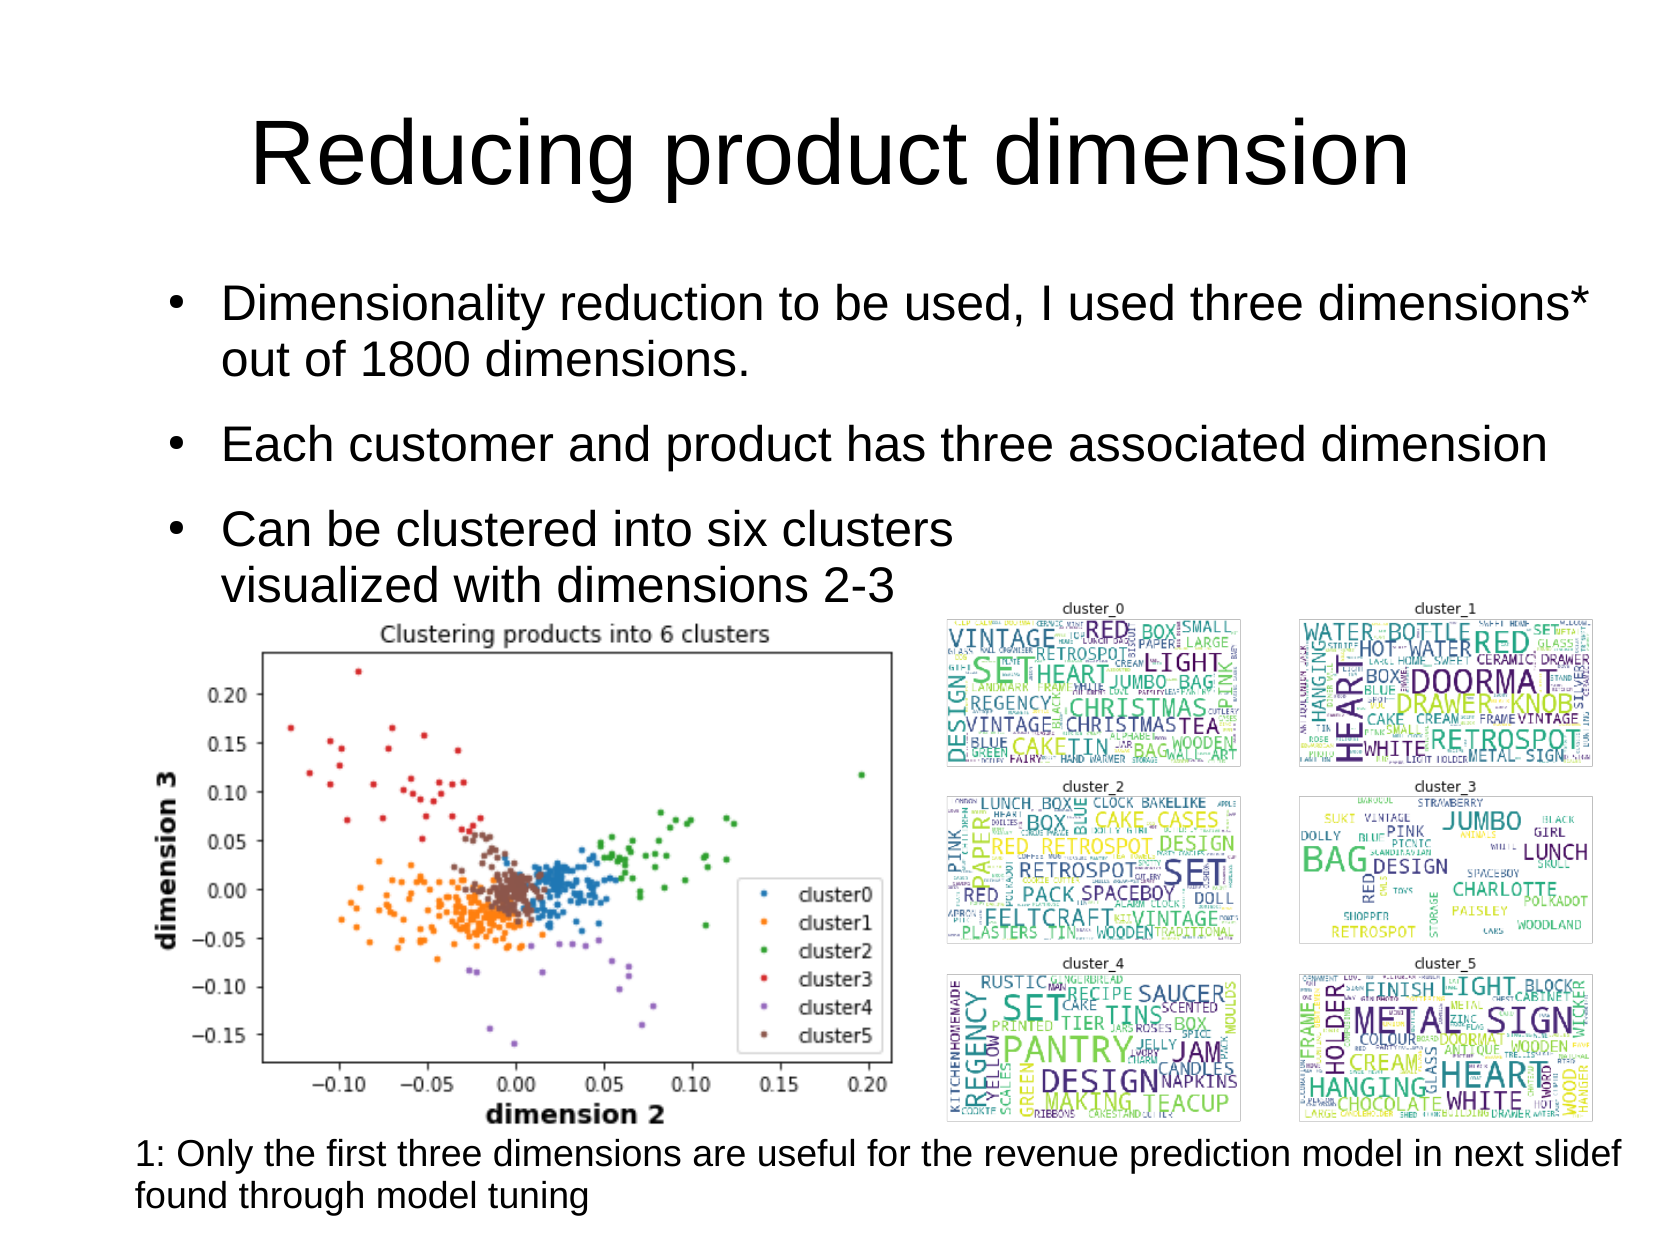

# Reducing product dimension
Dimensionality reduction to be used, I used three dimensions* out of 1800 dimensions.
Each customer and product has three associated dimension
Can be clustered into six clusters
visualized with dimensions 2-3
1: Only the first three dimensions are useful for the revenue prediction model in next slidef found through model tuning